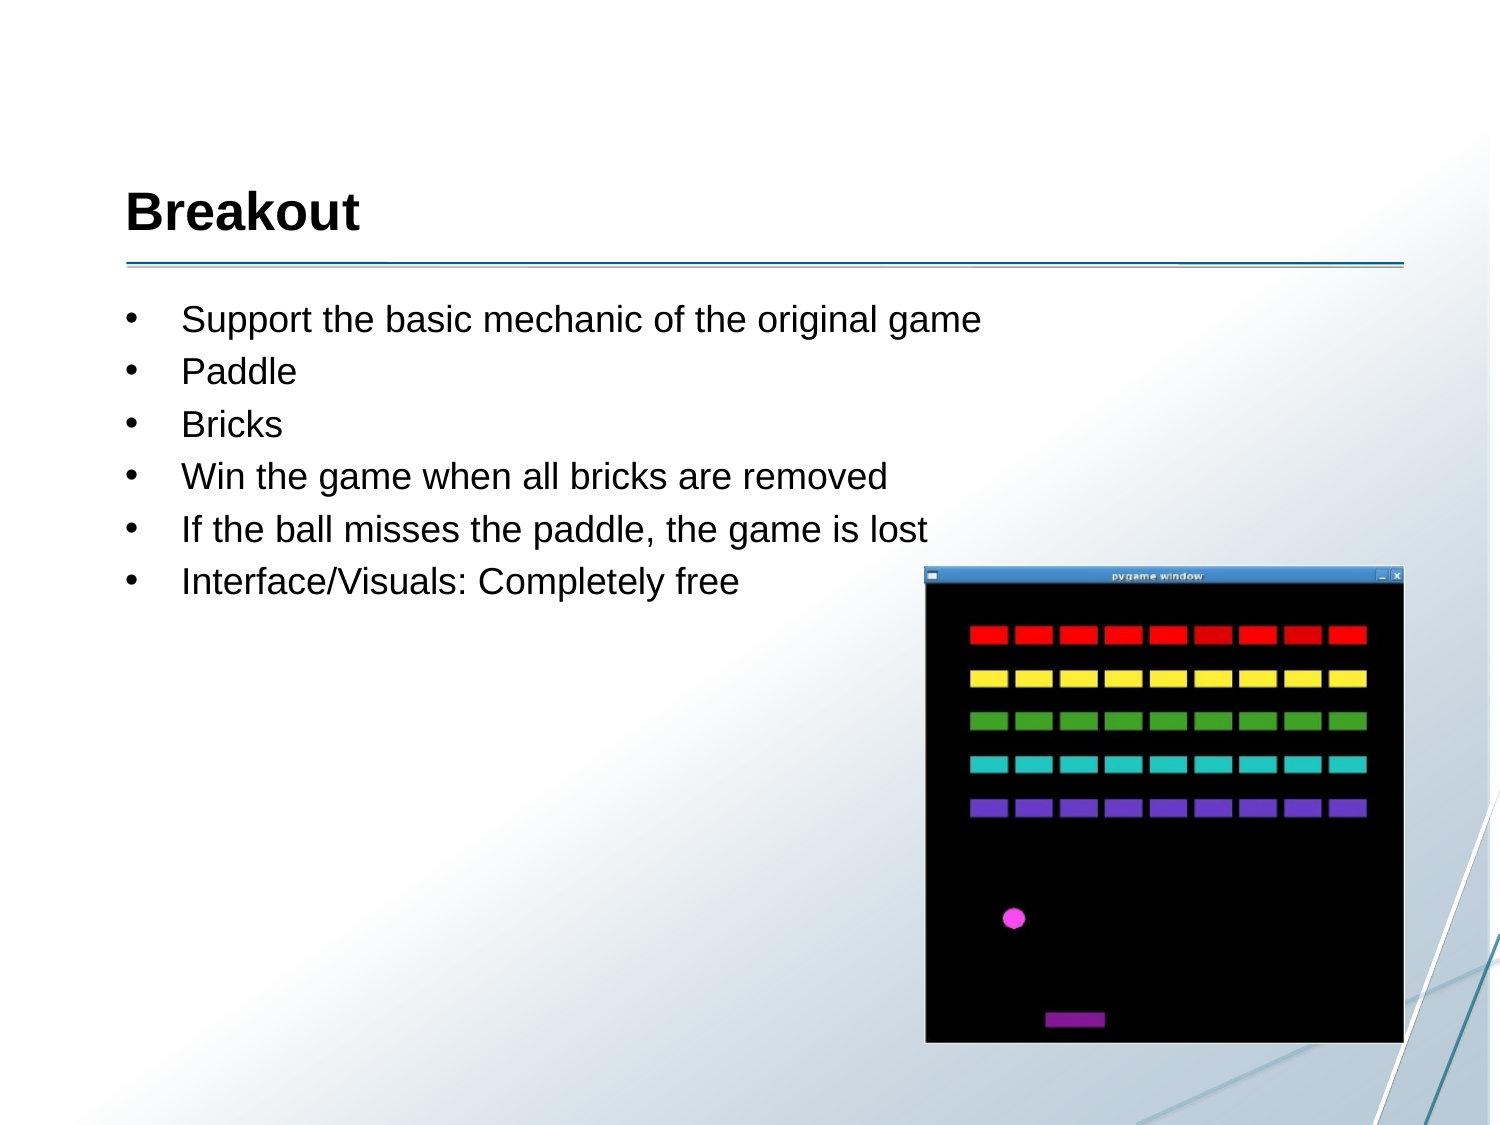

# Breakout
Support the basic mechanic of the original game
Paddle
Bricks
Win the game when all bricks are removed
If the ball misses the paddle, the game is lost
Interface/Visuals: Completely free